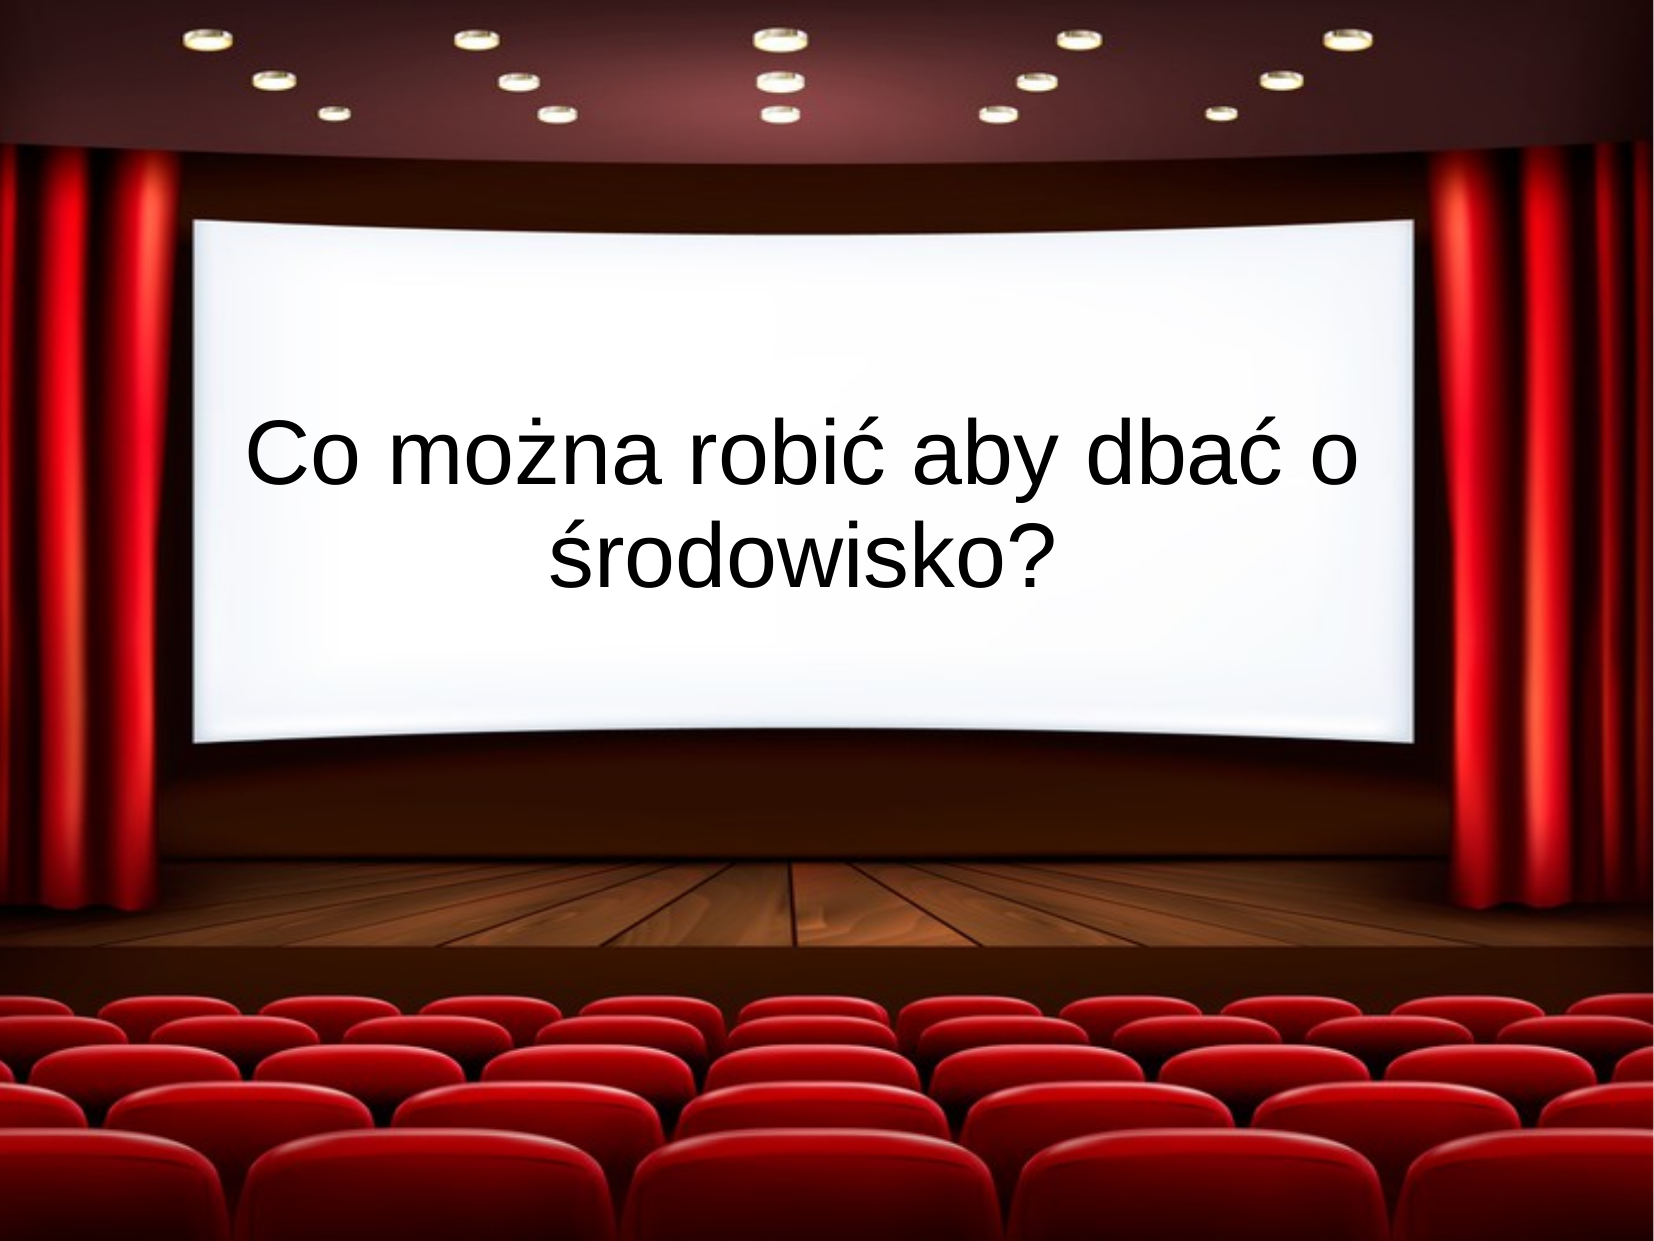

# Co można robić aby dbać o środowisko?